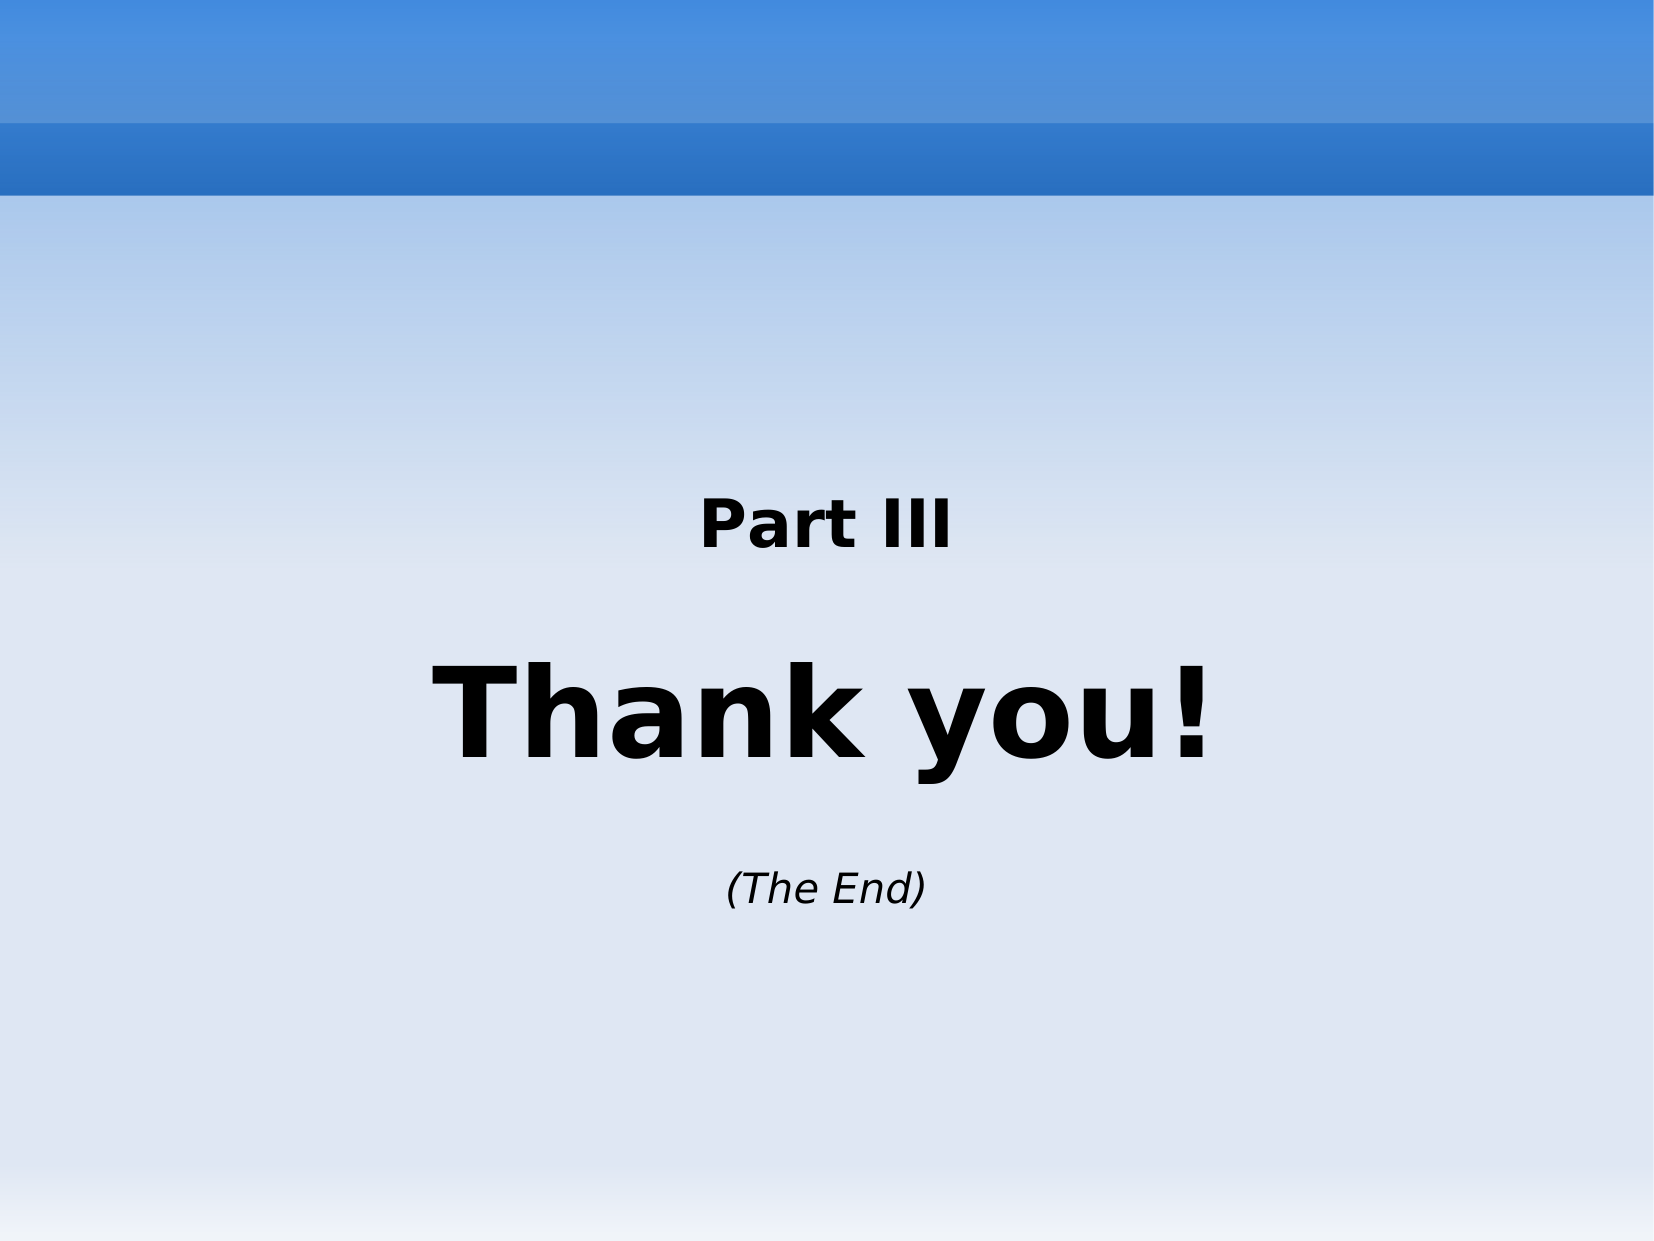

# Part III
Thank you!
(The End)